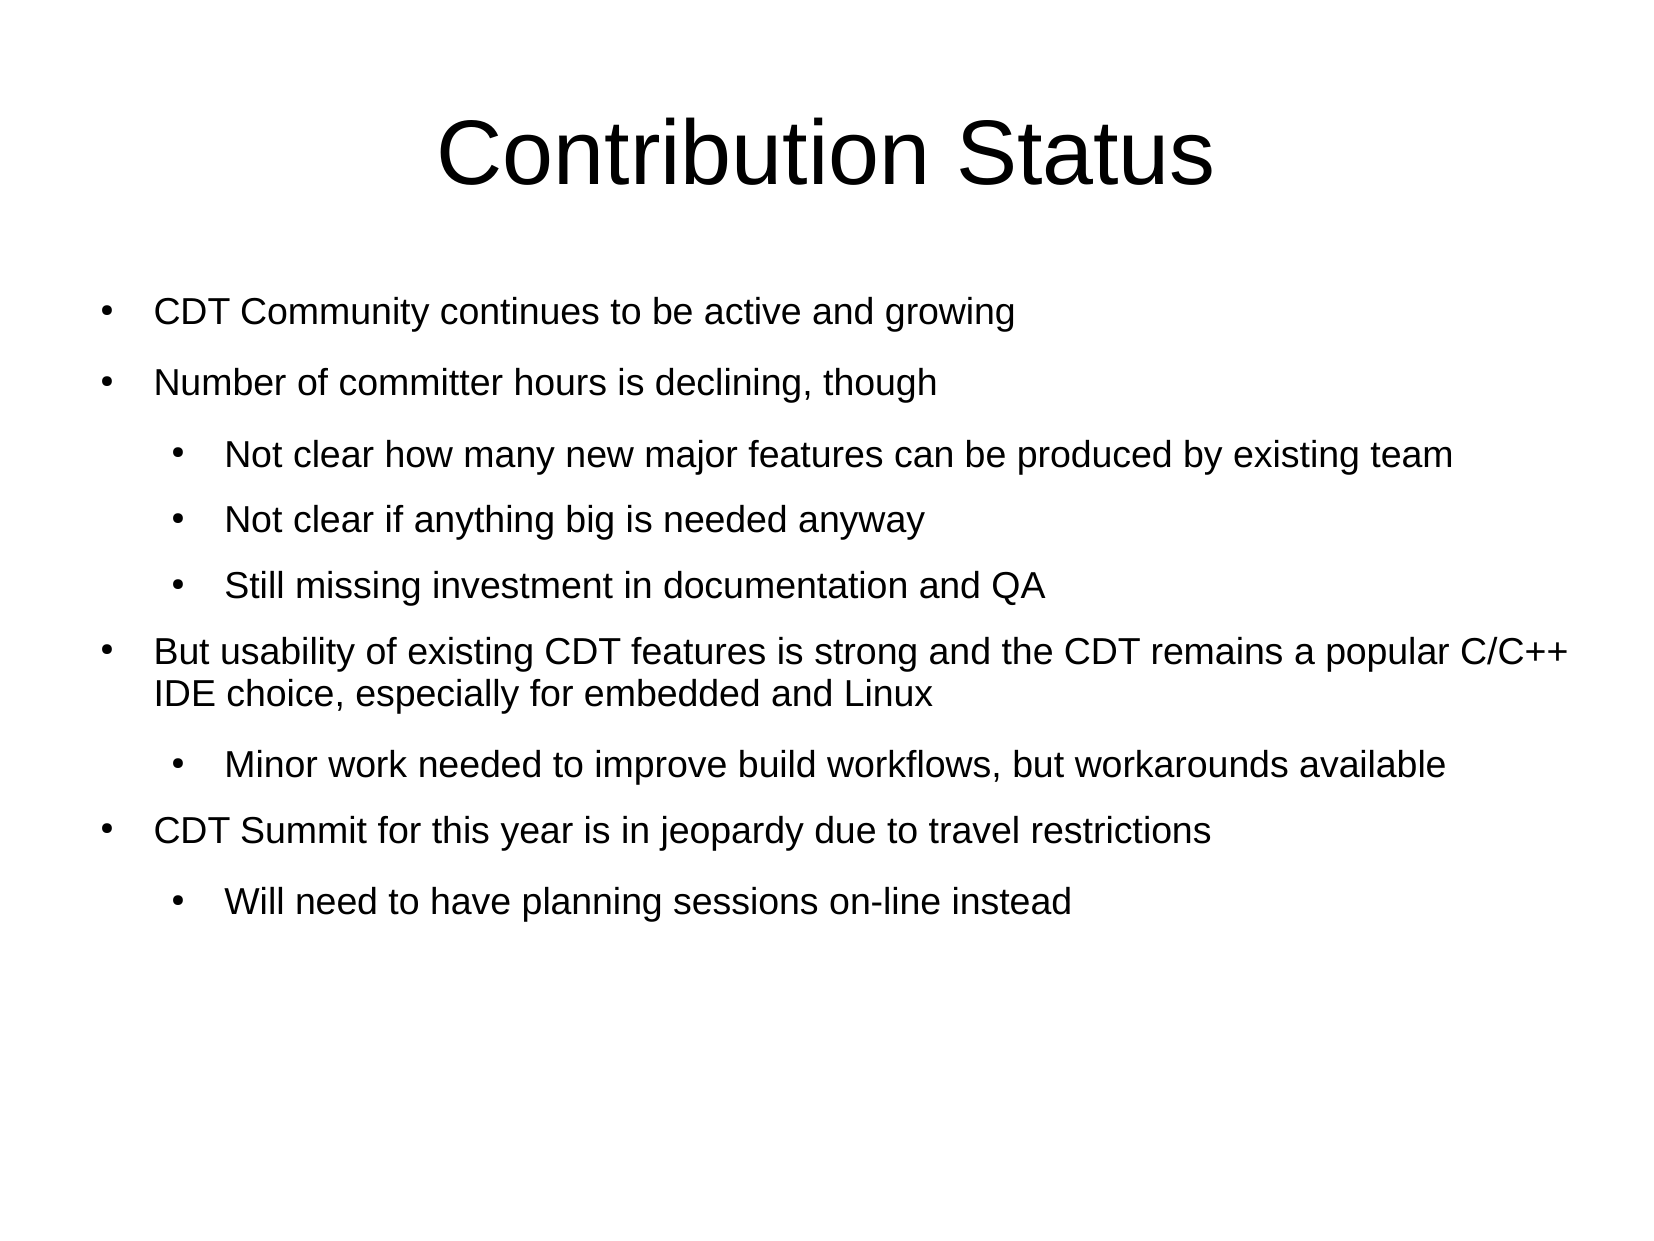

# Contribution Status
CDT Community continues to be active and growing
Number of committer hours is declining, though
Not clear how many new major features can be produced by existing team
Not clear if anything big is needed anyway
Still missing investment in documentation and QA
But usability of existing CDT features is strong and the CDT remains a popular C/C++ IDE choice, especially for embedded and Linux
Minor work needed to improve build workflows, but workarounds available
CDT Summit for this year is in jeopardy due to travel restrictions
Will need to have planning sessions on-line instead